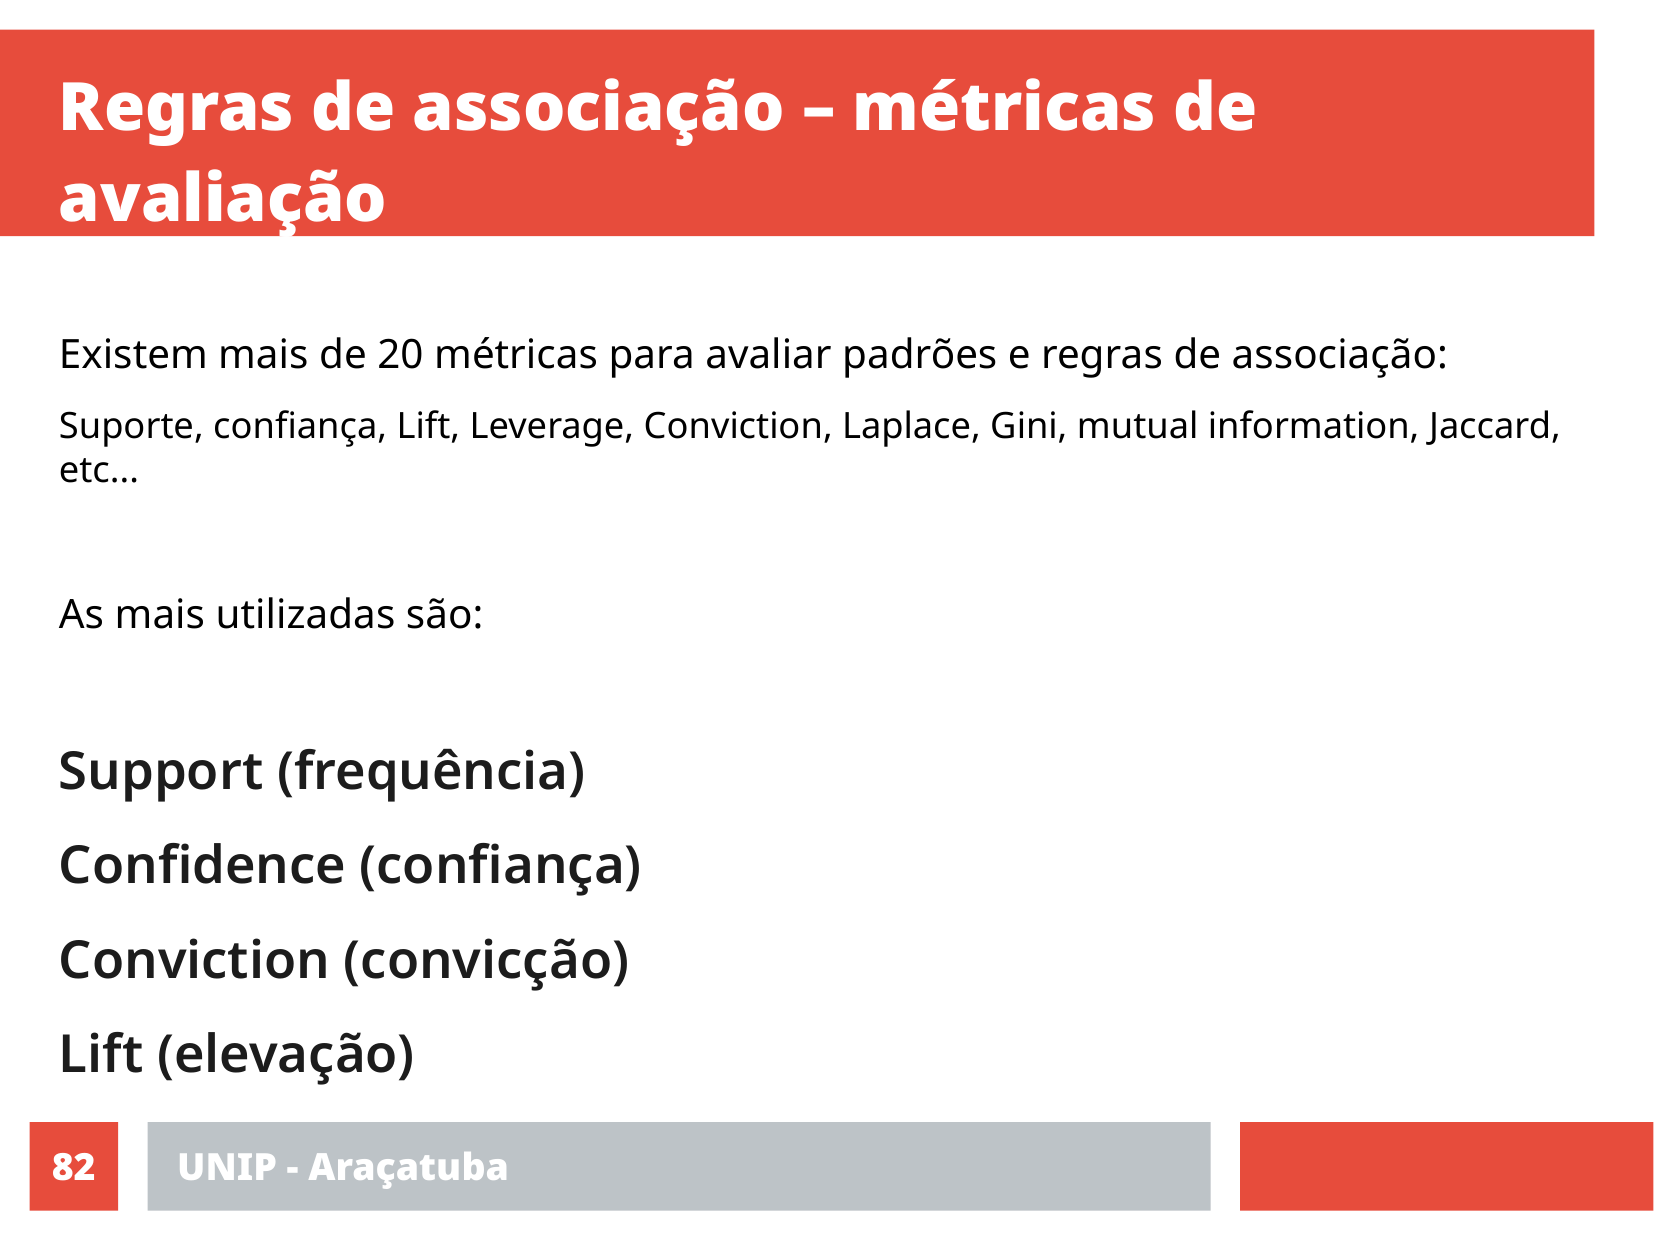

# Regras de associação – métricas de avaliação
Existem mais de 20 métricas para avaliar padrões e regras de associação:
Suporte, confiança, Lift, Leverage, Conviction, Laplace, Gini, mutual information, Jaccard, etc...
As mais utilizadas são:
Support (frequência)
Confidence (confiança)
Conviction (convicção)
Lift (elevação)
82
UNIP - Araçatuba